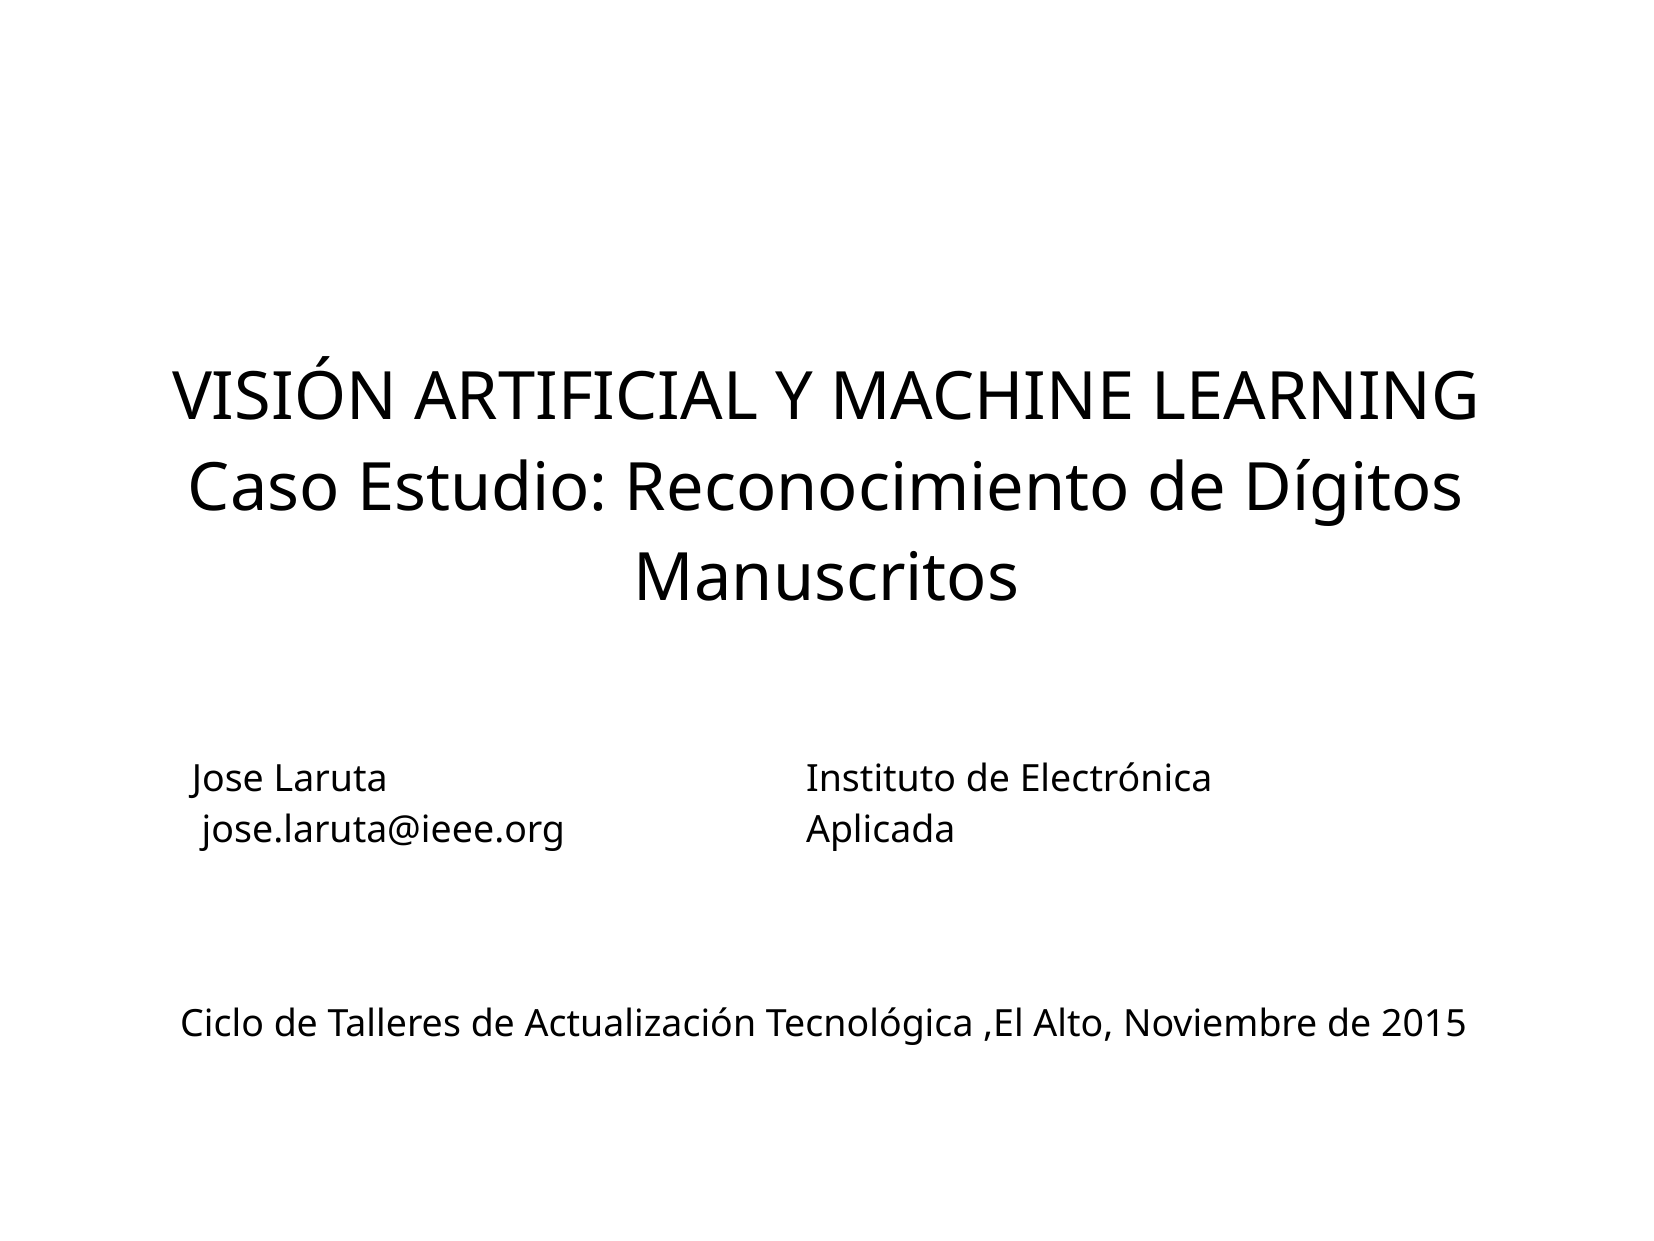

# VISIÓN ARTIFICIAL Y MACHINE LEARNING
Caso Estudio: Reconocimiento de Dígitos Manuscritos
Jose Laruta
 jose.laruta@ieee.org
Instituto de Electrónica Aplicada
Ciclo de Talleres de Actualización Tecnológica ,El Alto, Noviembre de 2015